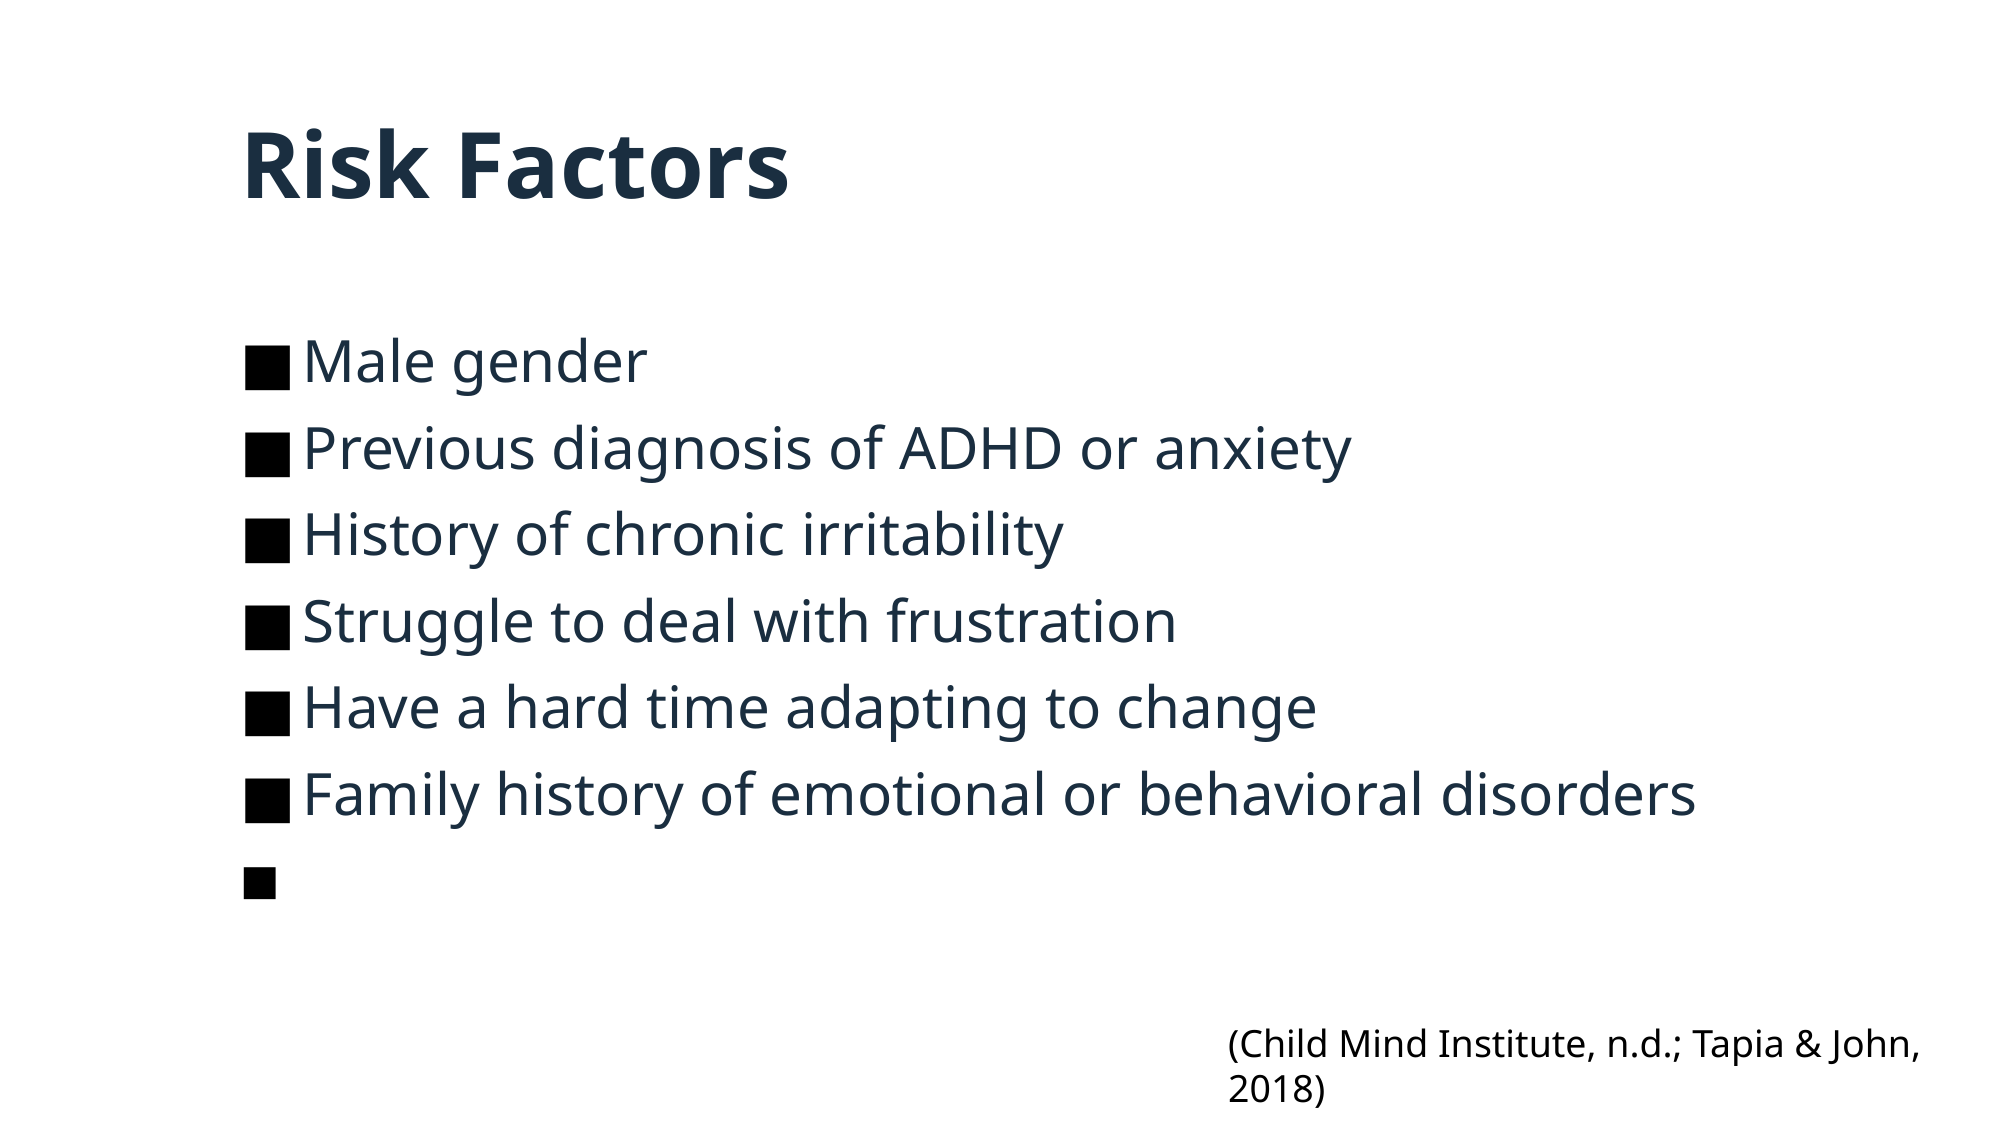

# Risk Factors
Male gender
Previous diagnosis of ADHD or anxiety
History of chronic irritability
Struggle to deal with frustration
Have a hard time adapting to change
Family history of emotional or behavioral disorders
(Child Mind Institute, n.d.; Tapia & John, 2018)